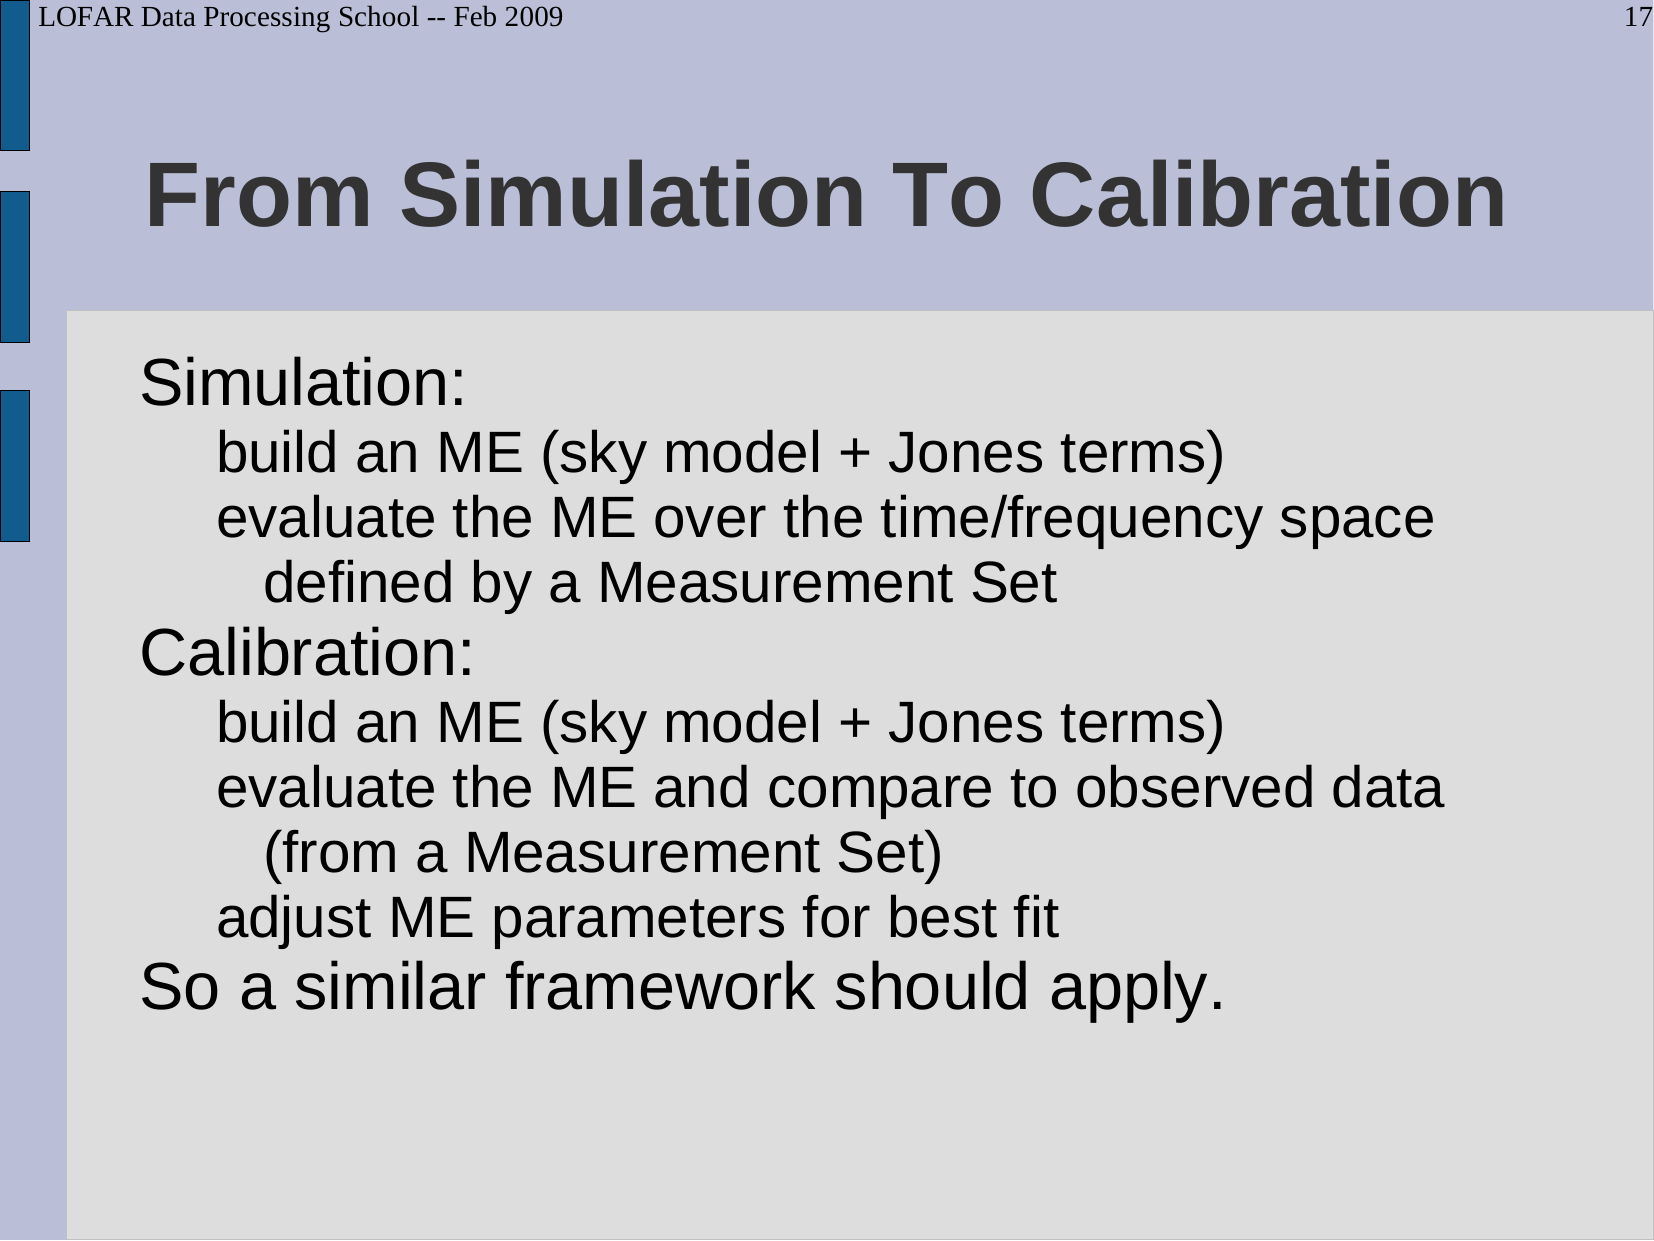

LOFAR Data Processing School -- Feb 2009
17
# From Simulation To Calibration
Simulation:
build an ME (sky model + Jones terms)
evaluate the ME over the time/frequency space defined by a Measurement Set
Calibration:
build an ME (sky model + Jones terms)
evaluate the ME and compare to observed data (from a Measurement Set)
adjust ME parameters for best fit
So a similar framework should apply.